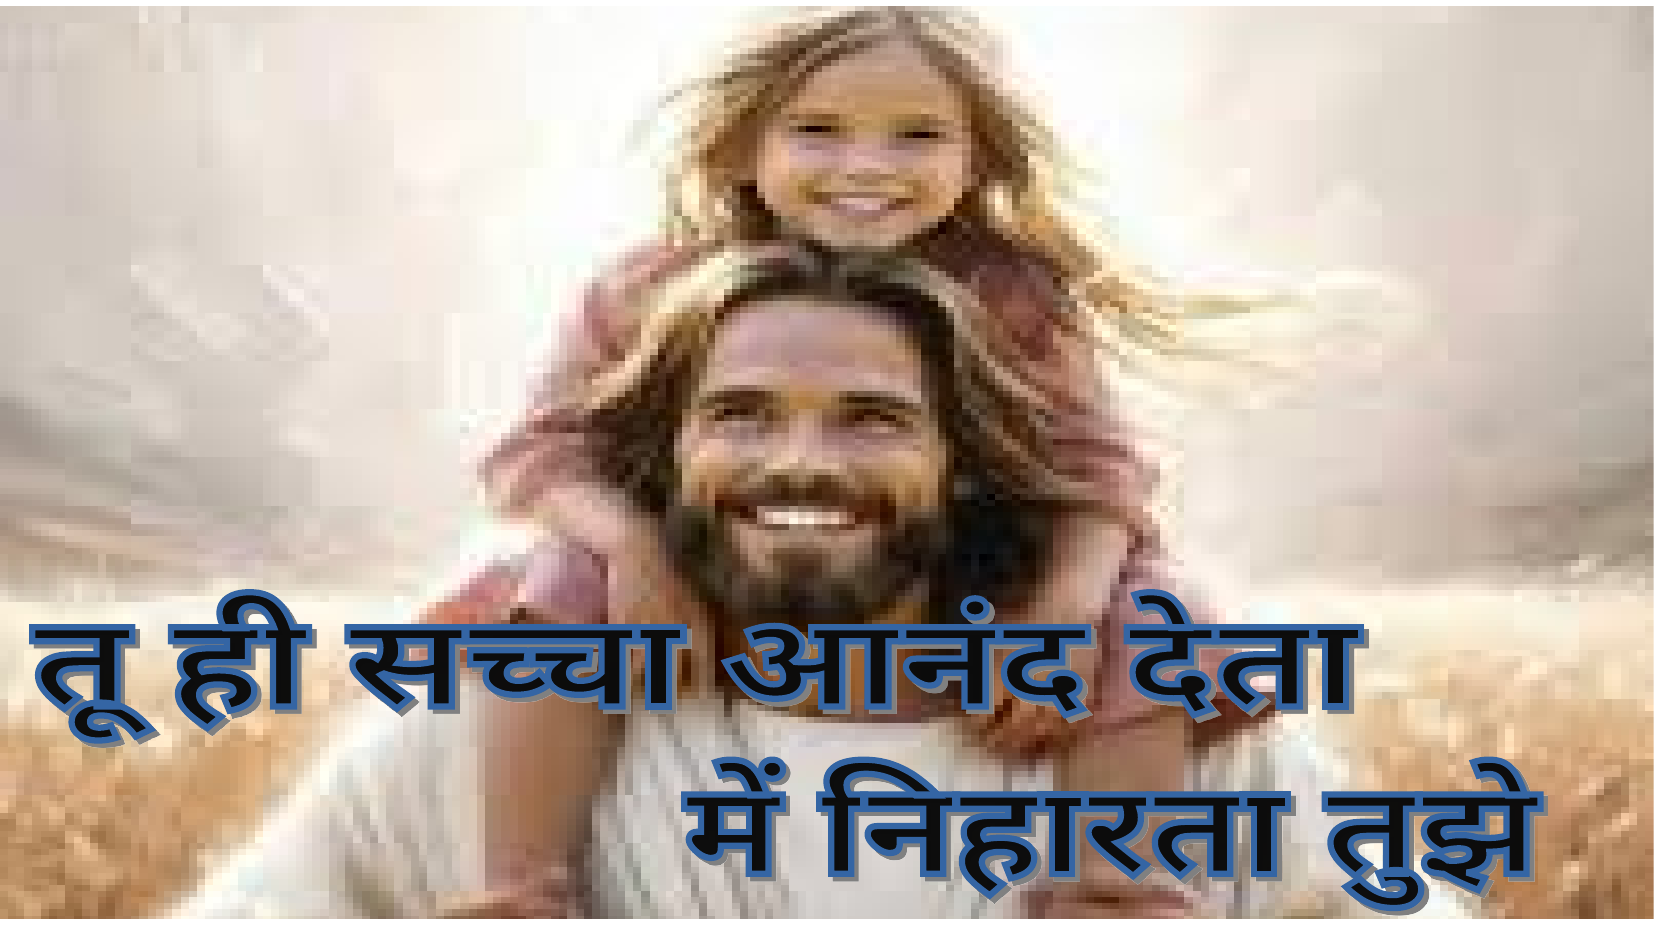

तू ही सच्चा आनंद देता
में निहारता तुझे